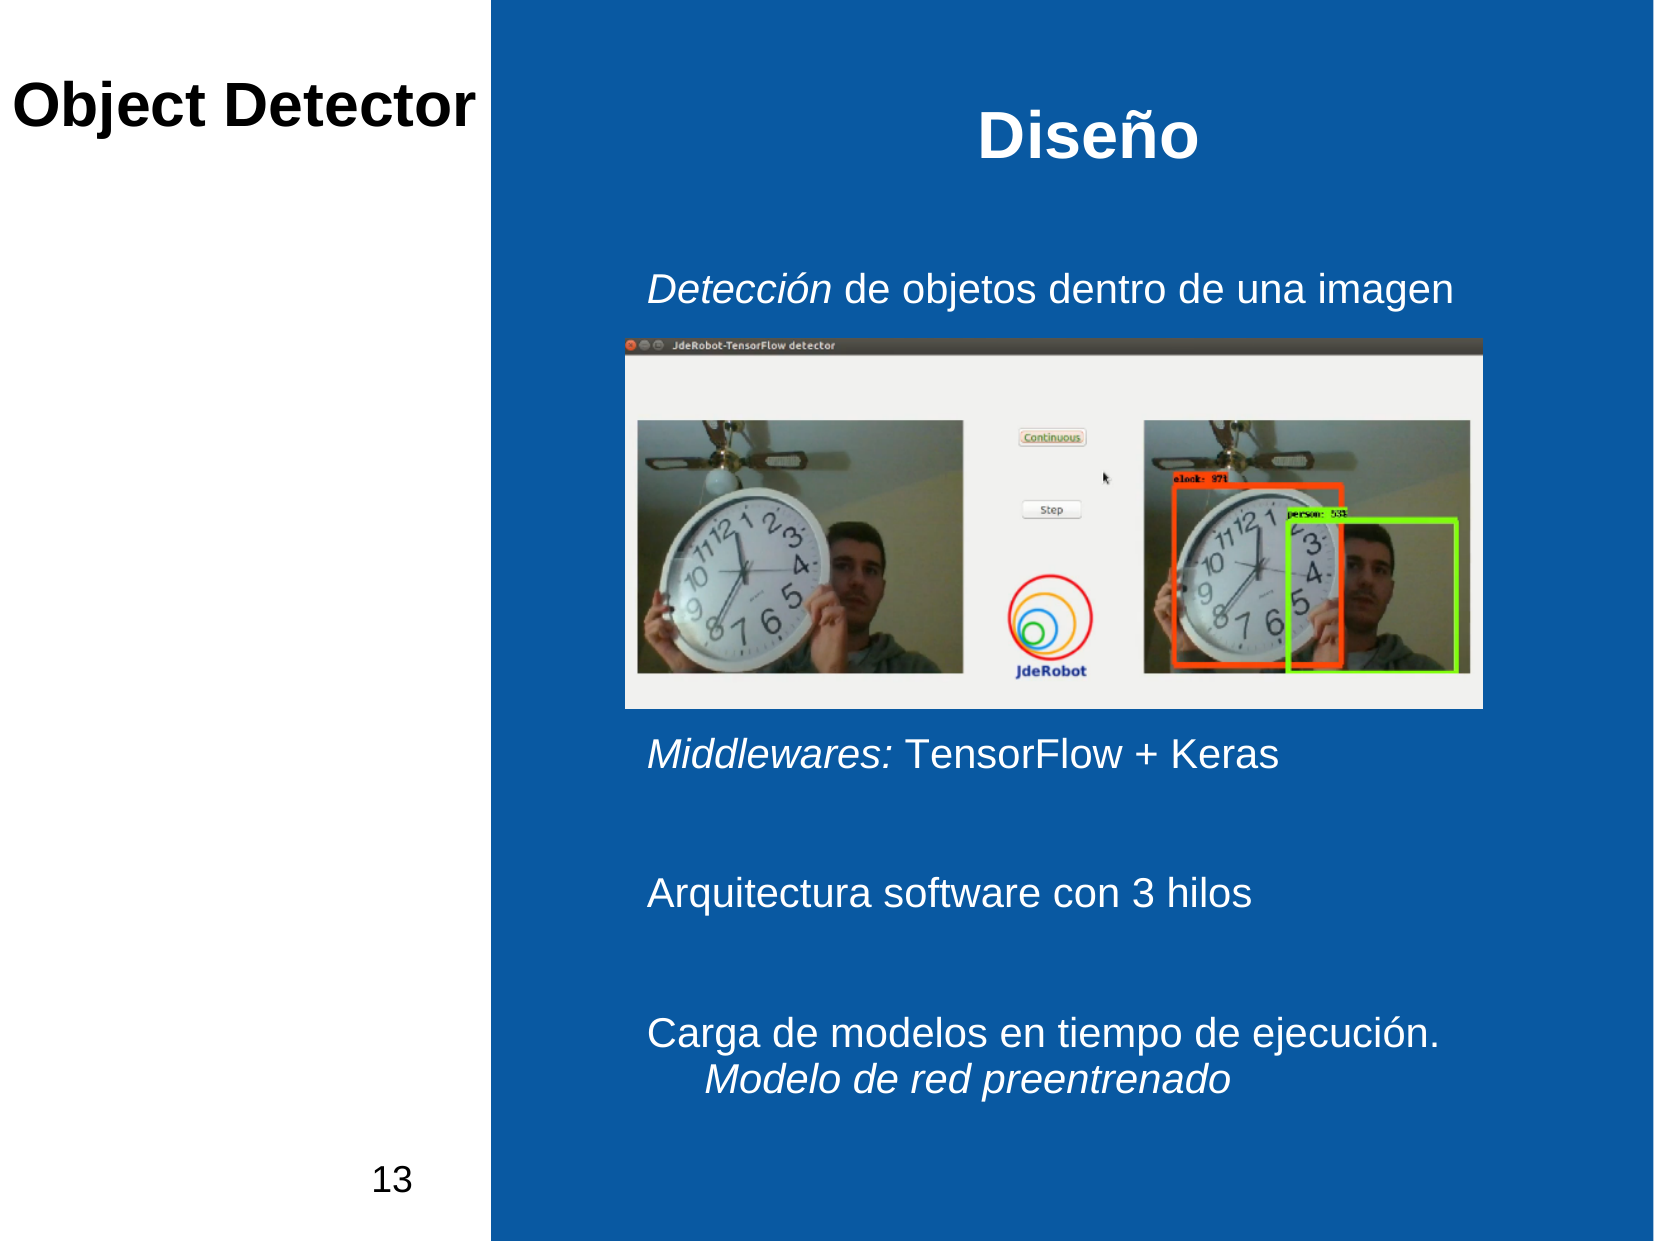

Object Detector
# Diseño
Detección de objetos dentro de una imagen
Middlewares: TensorFlow + Keras
Arquitectura software con 3 hilos
Carga de modelos en tiempo de ejecución.
 Modelo de red preentrenado